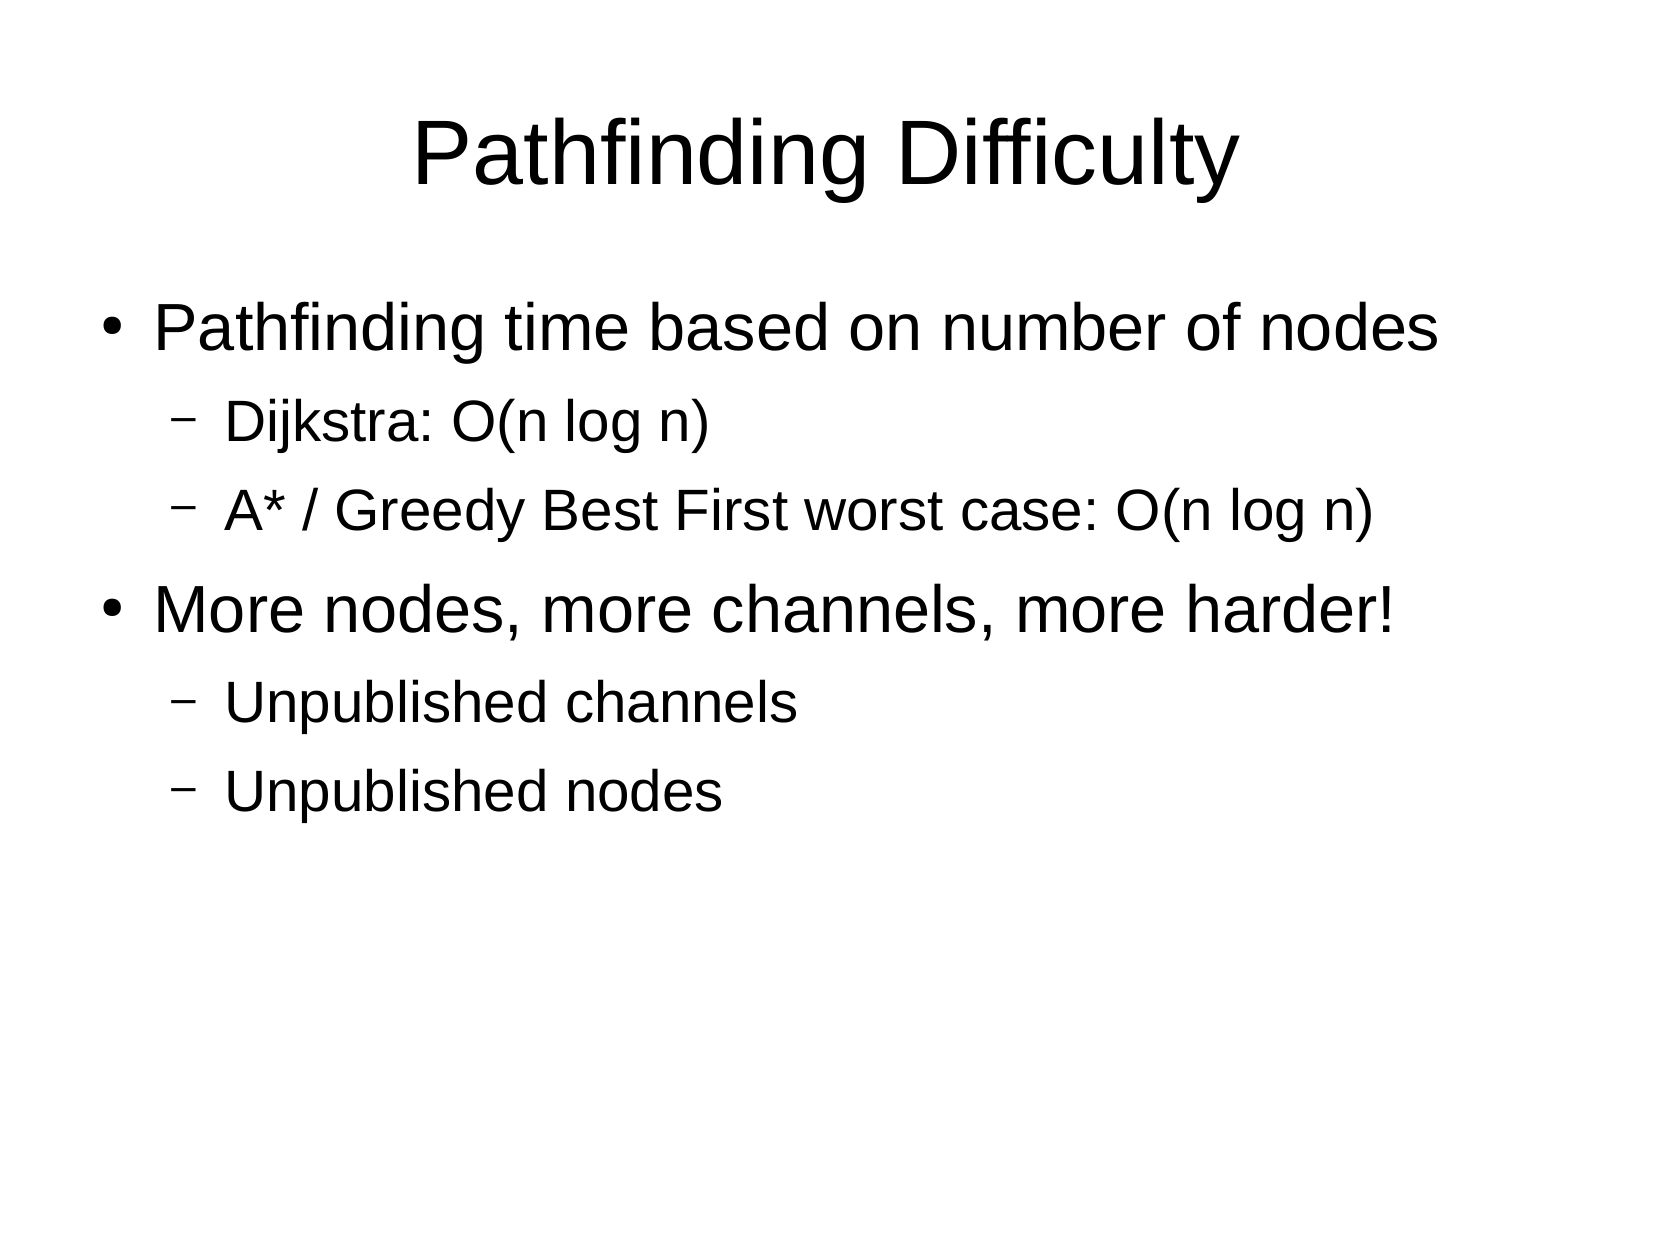

# Pathfinding Difficulty
Pathfinding time based on number of nodes
Dijkstra: O(n log n)
A* / Greedy Best First worst case: O(n log n)
More nodes, more channels, more harder!
Unpublished channels
Unpublished nodes